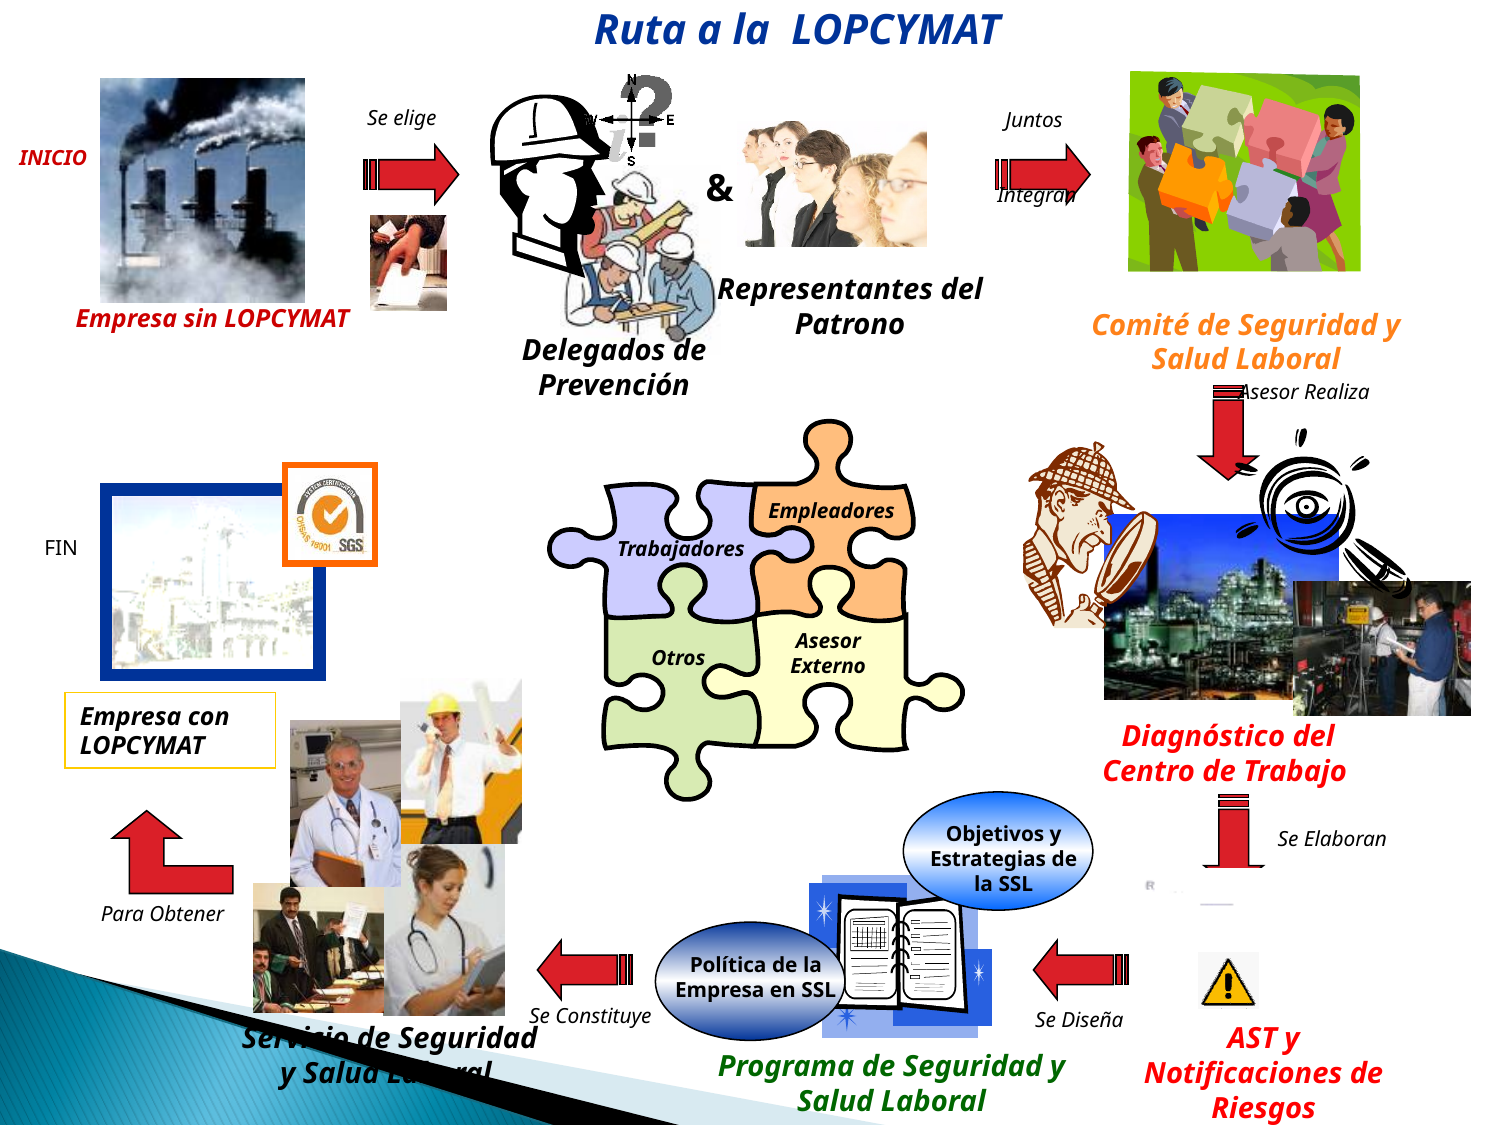

Ruta a la LOPCYMAT
Comité de Seguridad y Salud Laboral
&
Representantes del Patrono
Delegados de Prevención
Empresa sin LOPCYMAT
Se elige
Juntos
Integran
INICIO
Asesor Realiza
Empleadores
Trabajadores
Otros
Asesor
Externo
Diagnóstico del Centro de Trabajo
FIN
Servicio de Seguridad y Salud Laboral
Empresa con
LOPCYMAT
Objetivos y Estrategias de la SSL
Política de la Empresa en SSL
Programa de Seguridad y Salud Laboral
Se Elaboran
AST y Notificaciones de Riesgos
Para Obtener
Se Constituye
Se Diseña